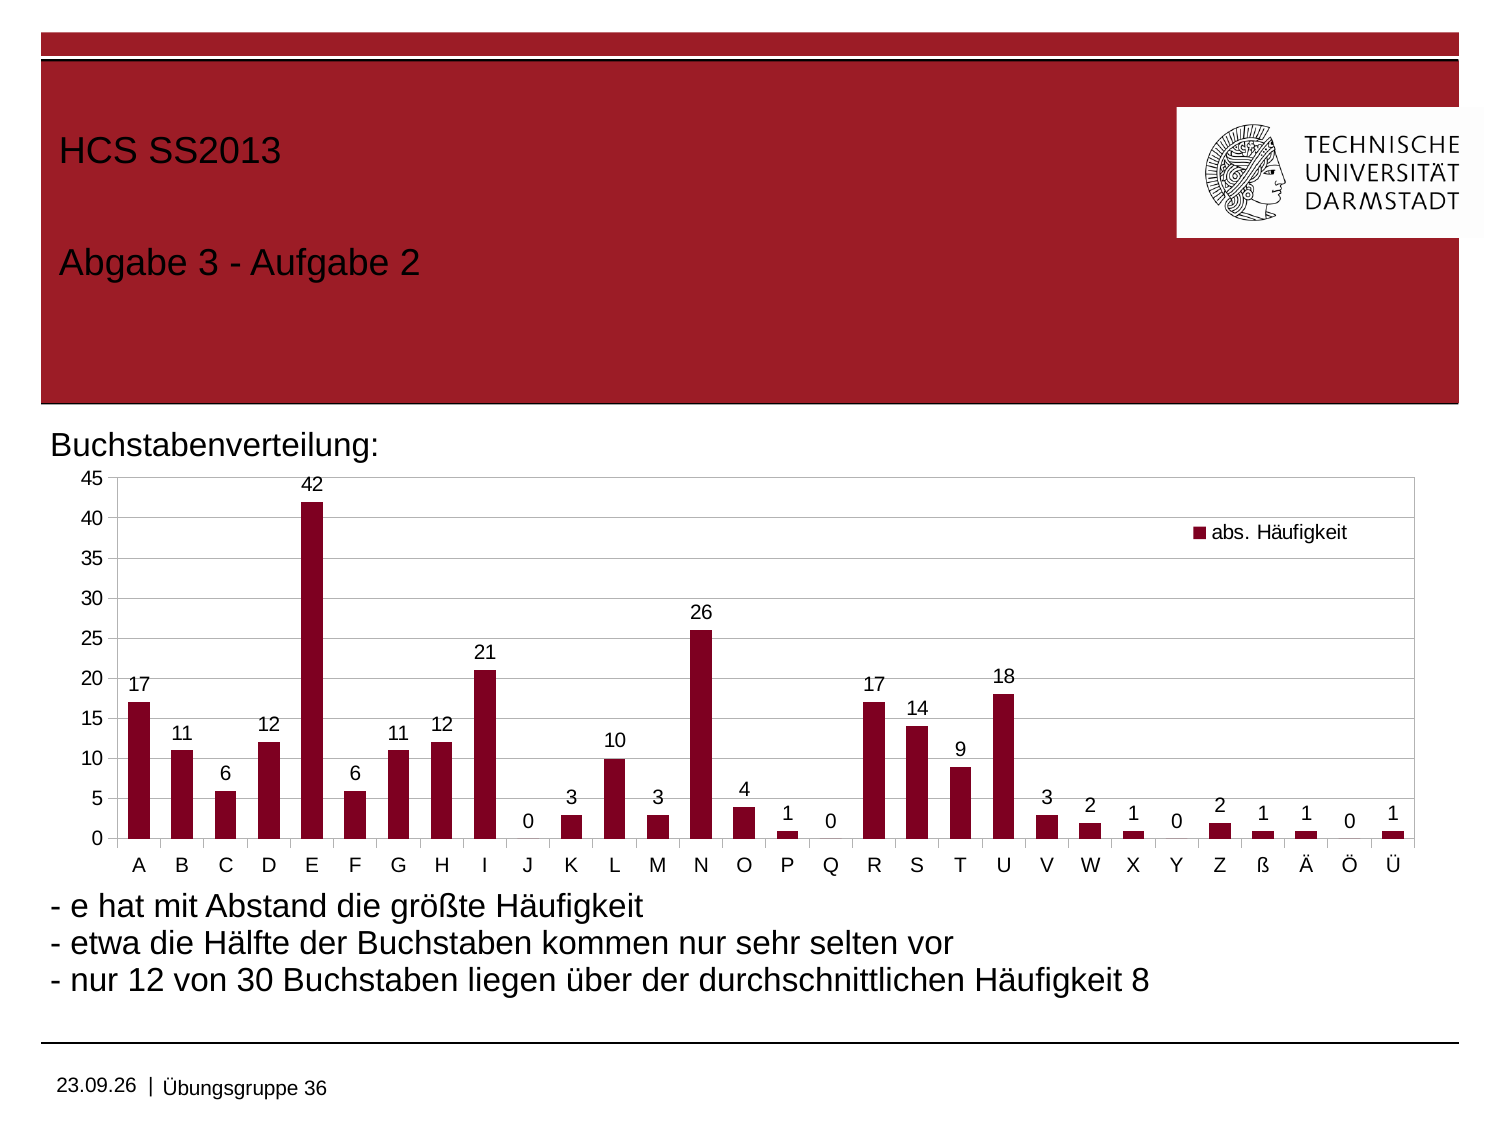

HCS SS2013
# Abgabe 3 - Aufgabe 2
Buchstabenverteilung:
### Chart
| Category | abs. Häufigkeit |
|---|---|
| A | 17.0 |
| B | 11.0 |
| C | 6.0 |
| D | 12.0 |
| E | 42.0 |
| F | 6.0 |
| G | 11.0 |
| H | 12.0 |
| I | 21.0 |
| J | 0.0 |
| K | 3.0 |
| L | 10.0 |
| M | 3.0 |
| N | 26.0 |
| O | 4.0 |
| P | 1.0 |
| Q | 0.0 |
| R | 17.0 |
| S | 14.0 |
| T | 9.0 |
| U | 18.0 |
| V | 3.0 |
| W | 2.0 |
| X | 1.0 |
| Y | 0.0 |
| Z | 2.0 |
| ß | 1.0 |
| Ä | 1.0 |
| Ö | 0.0 |
| Ü | 1.0 |- e hat mit Abstand die größte Häufigkeit
- etwa die Hälfte der Buchstaben kommen nur sehr selten vor
- nur 12 von 30 Buchstaben liegen über der durchschnittlichen Häufigkeit 8
Übungsgruppe 36